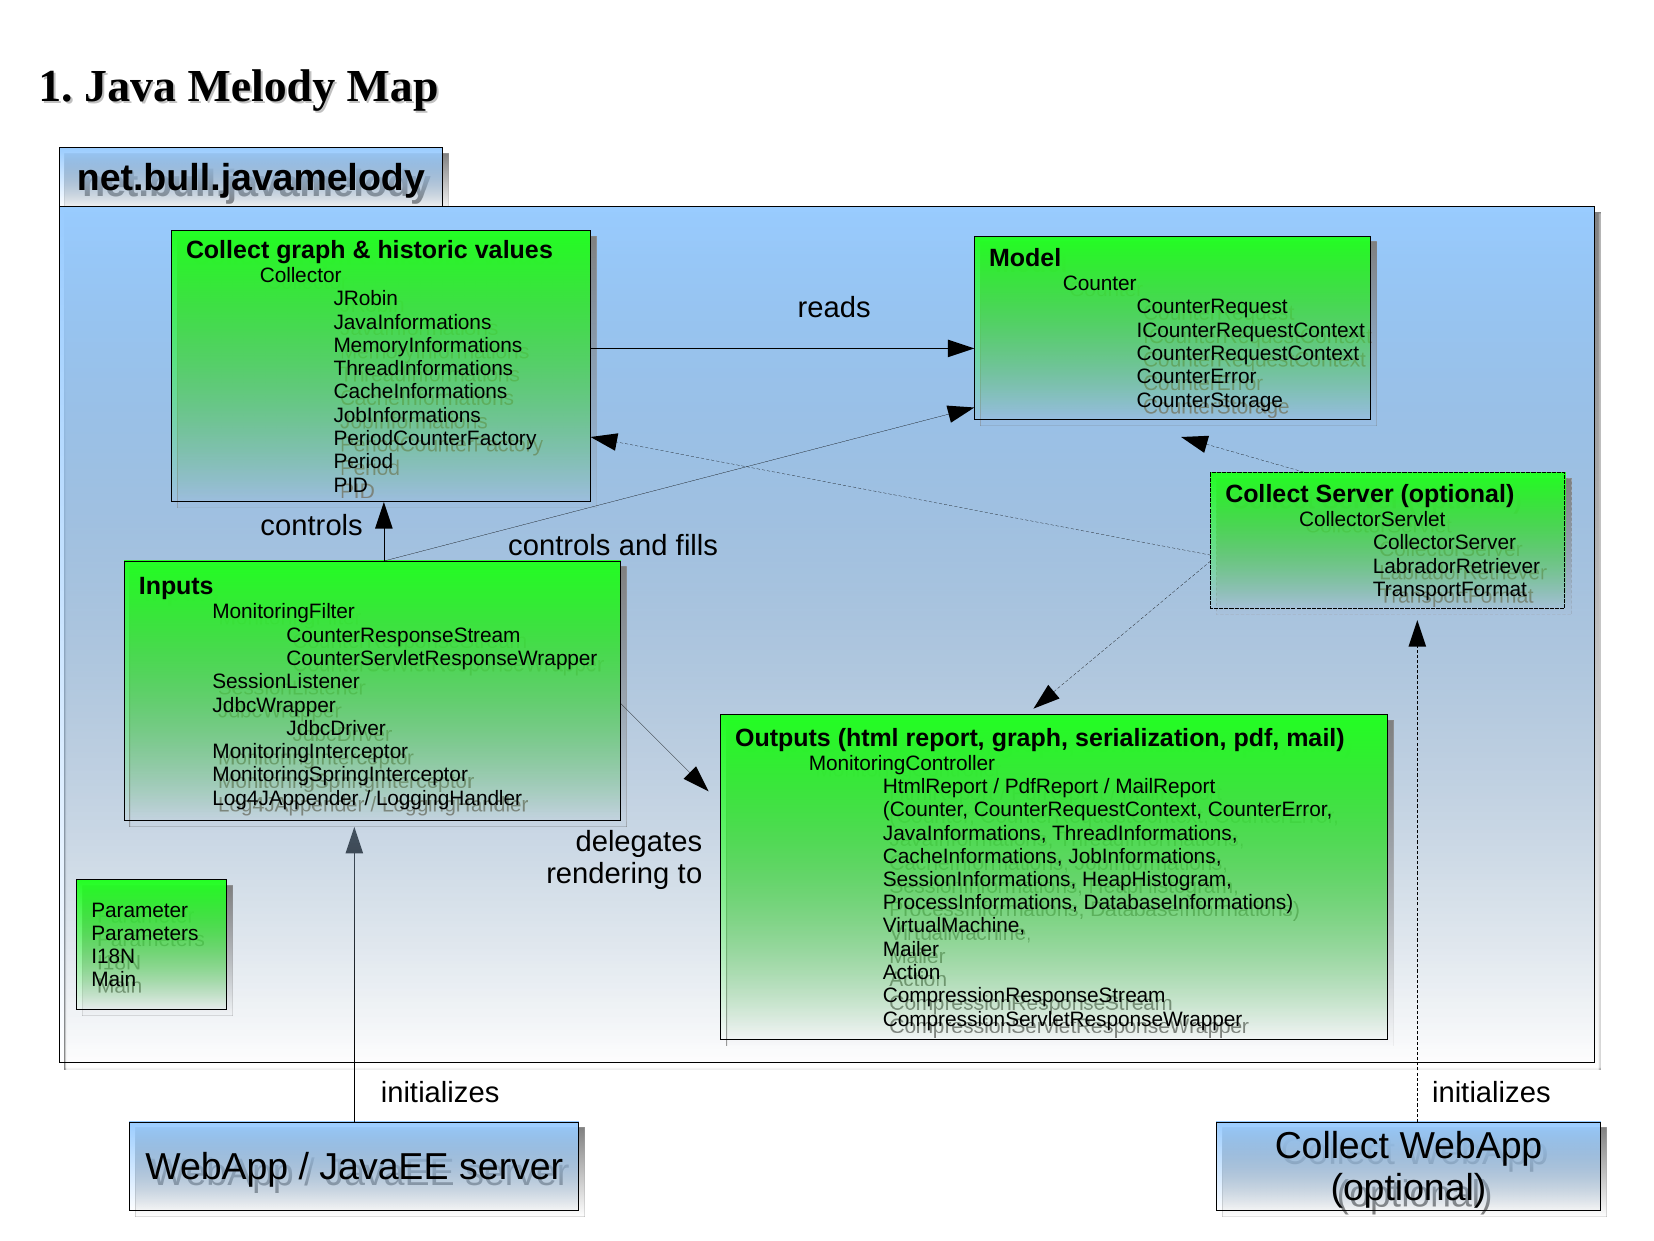

1. Java Melody Map
net.bull.javamelody
Collect graph & historic values
	Collector
	JRobin
	JavaInformations
	MemoryInformations
	ThreadInformations
	CacheInformations
	JobInformations
	PeriodCounterFactory
	Period
	PID
Model
	Counter
	CounterRequest
	ICounterRequestContext
	CounterRequestContext
	CounterError
	CounterStorage
reads
Collect Server (optional)
	CollectorServlet
		CollectorServer
	LabradorRetriever
	TransportFormat
controls
controls and fills
Inputs
	MonitoringFilter
	CounterResponseStream
	CounterServletResponseWrapper
SessionListener
JdbcWrapper
	JdbcDriver
MonitoringInterceptor
MonitoringSpringInterceptor
Log4JAppender / LoggingHandler
Outputs (html report, graph, serialization, pdf, mail)
	MonitoringController
	HtmlReport / PdfReport / MailReport
	(Counter, CounterRequestContext, CounterError,
	JavaInformations, ThreadInformations,
	CacheInformations, JobInformations,
	SessionInformations, HeapHistogram,
	ProcessInformations, DatabaseInformations)
	VirtualMachine,
	Mailer
	Action
	CompressionResponseStream
	CompressionServletResponseWrapper
delegates
rendering to
Parameter
Parameters
I18N
Main
initializes
initializes
WebApp / JavaEE server
Collect WebApp
(optional)